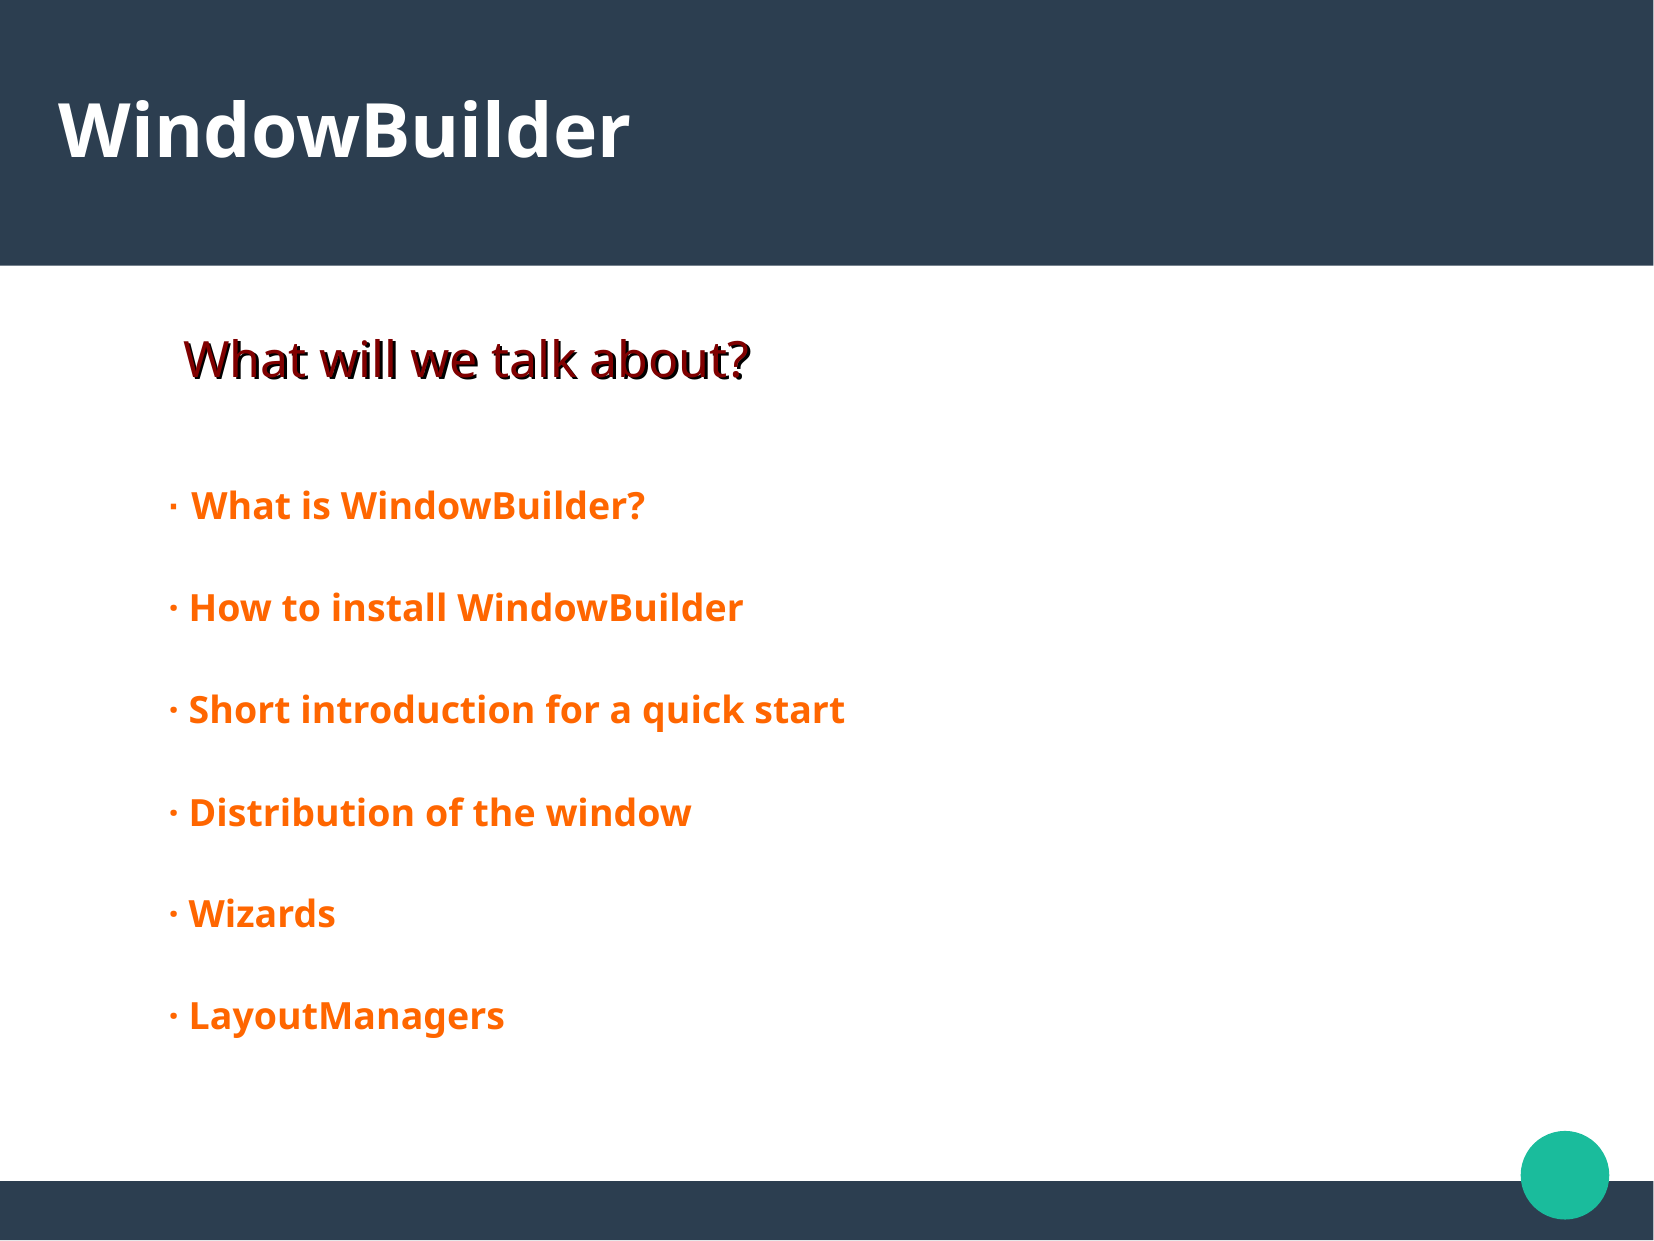

# WindowBuilder
What will we talk about?
· What is WindowBuilder?
· How to install WindowBuilder
· Short introduction for a quick start
· Distribution of the window
· Wizards
· LayoutManagers